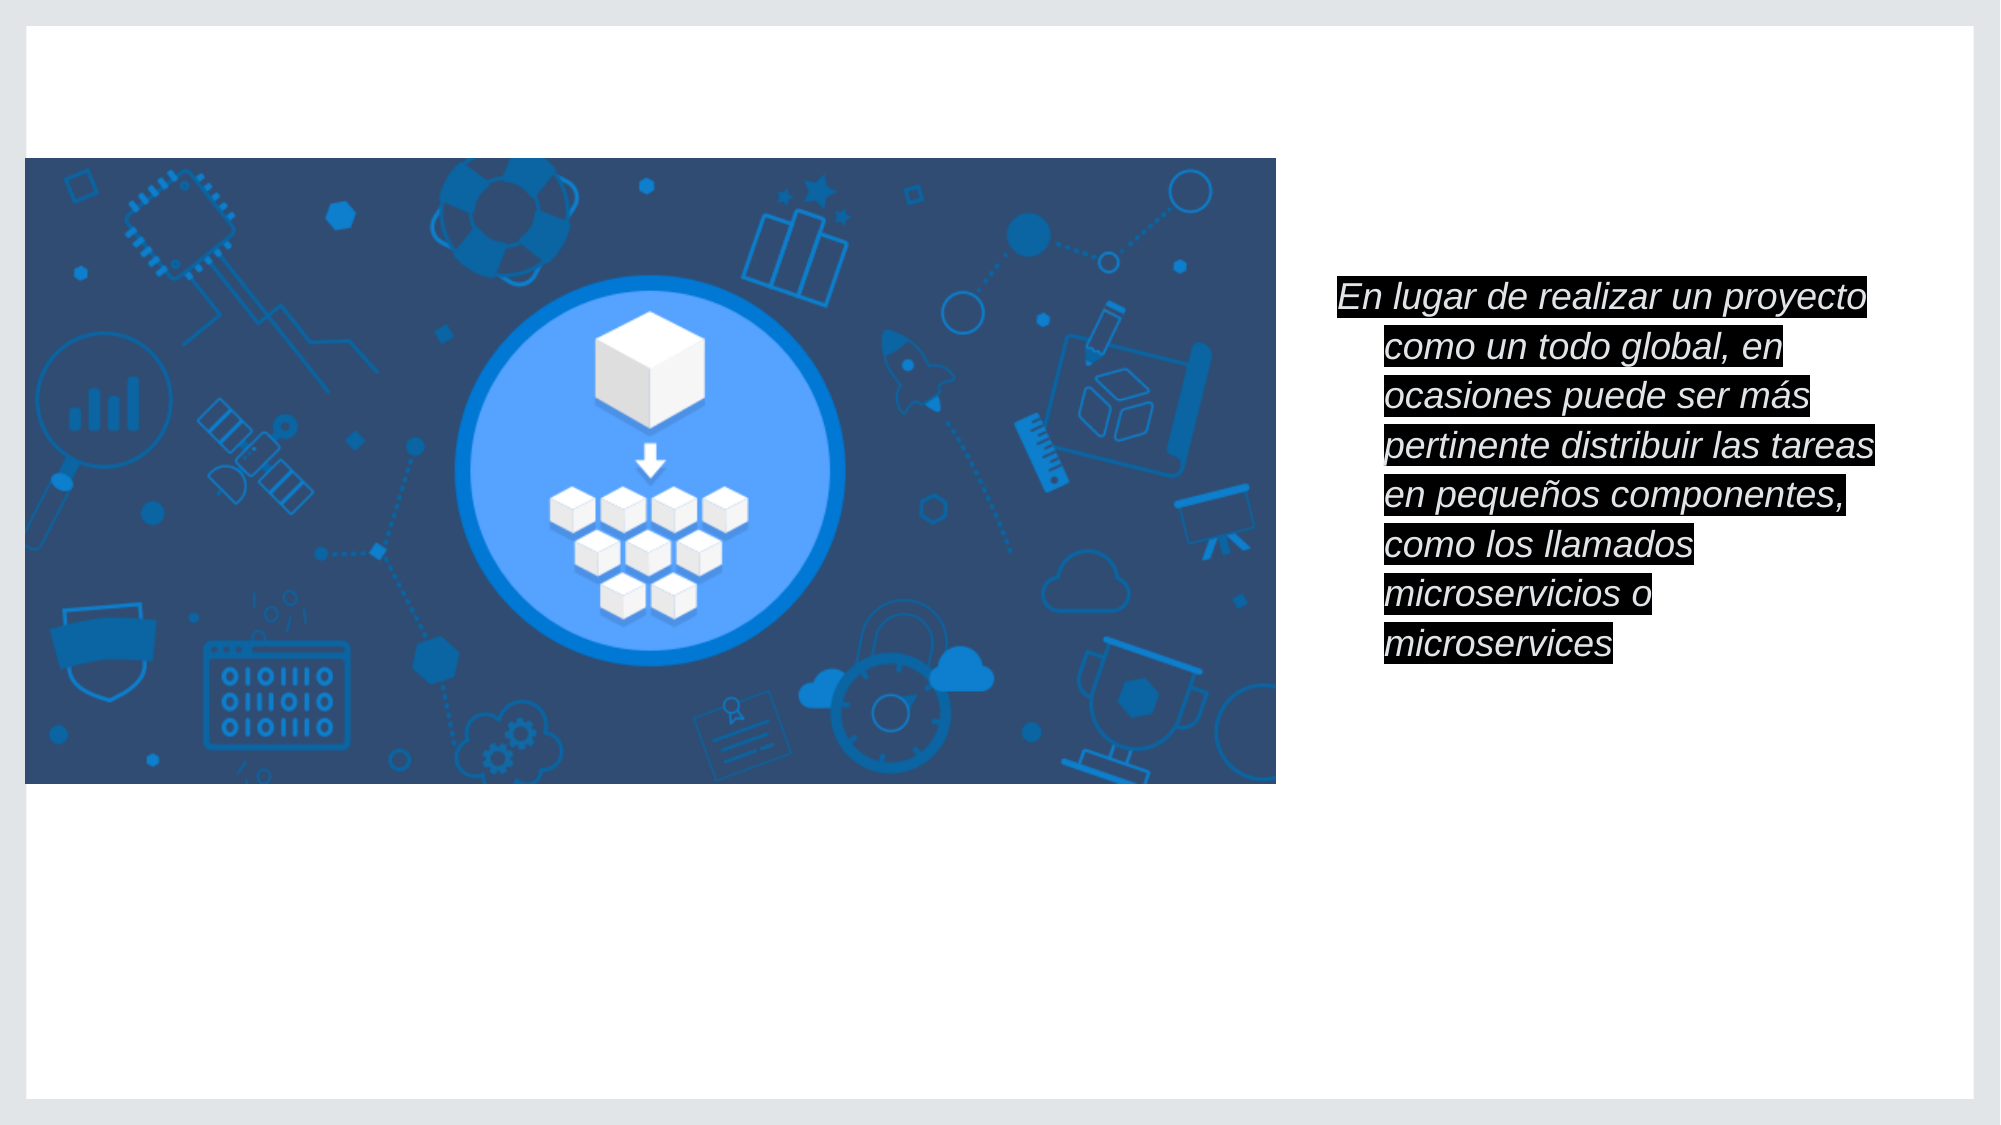

# En lugar de realizar un proyecto como un todo global, en ocasiones puede ser más pertinente distribuir las tareas en pequeños componentes, como los llamados microservicios o microservices